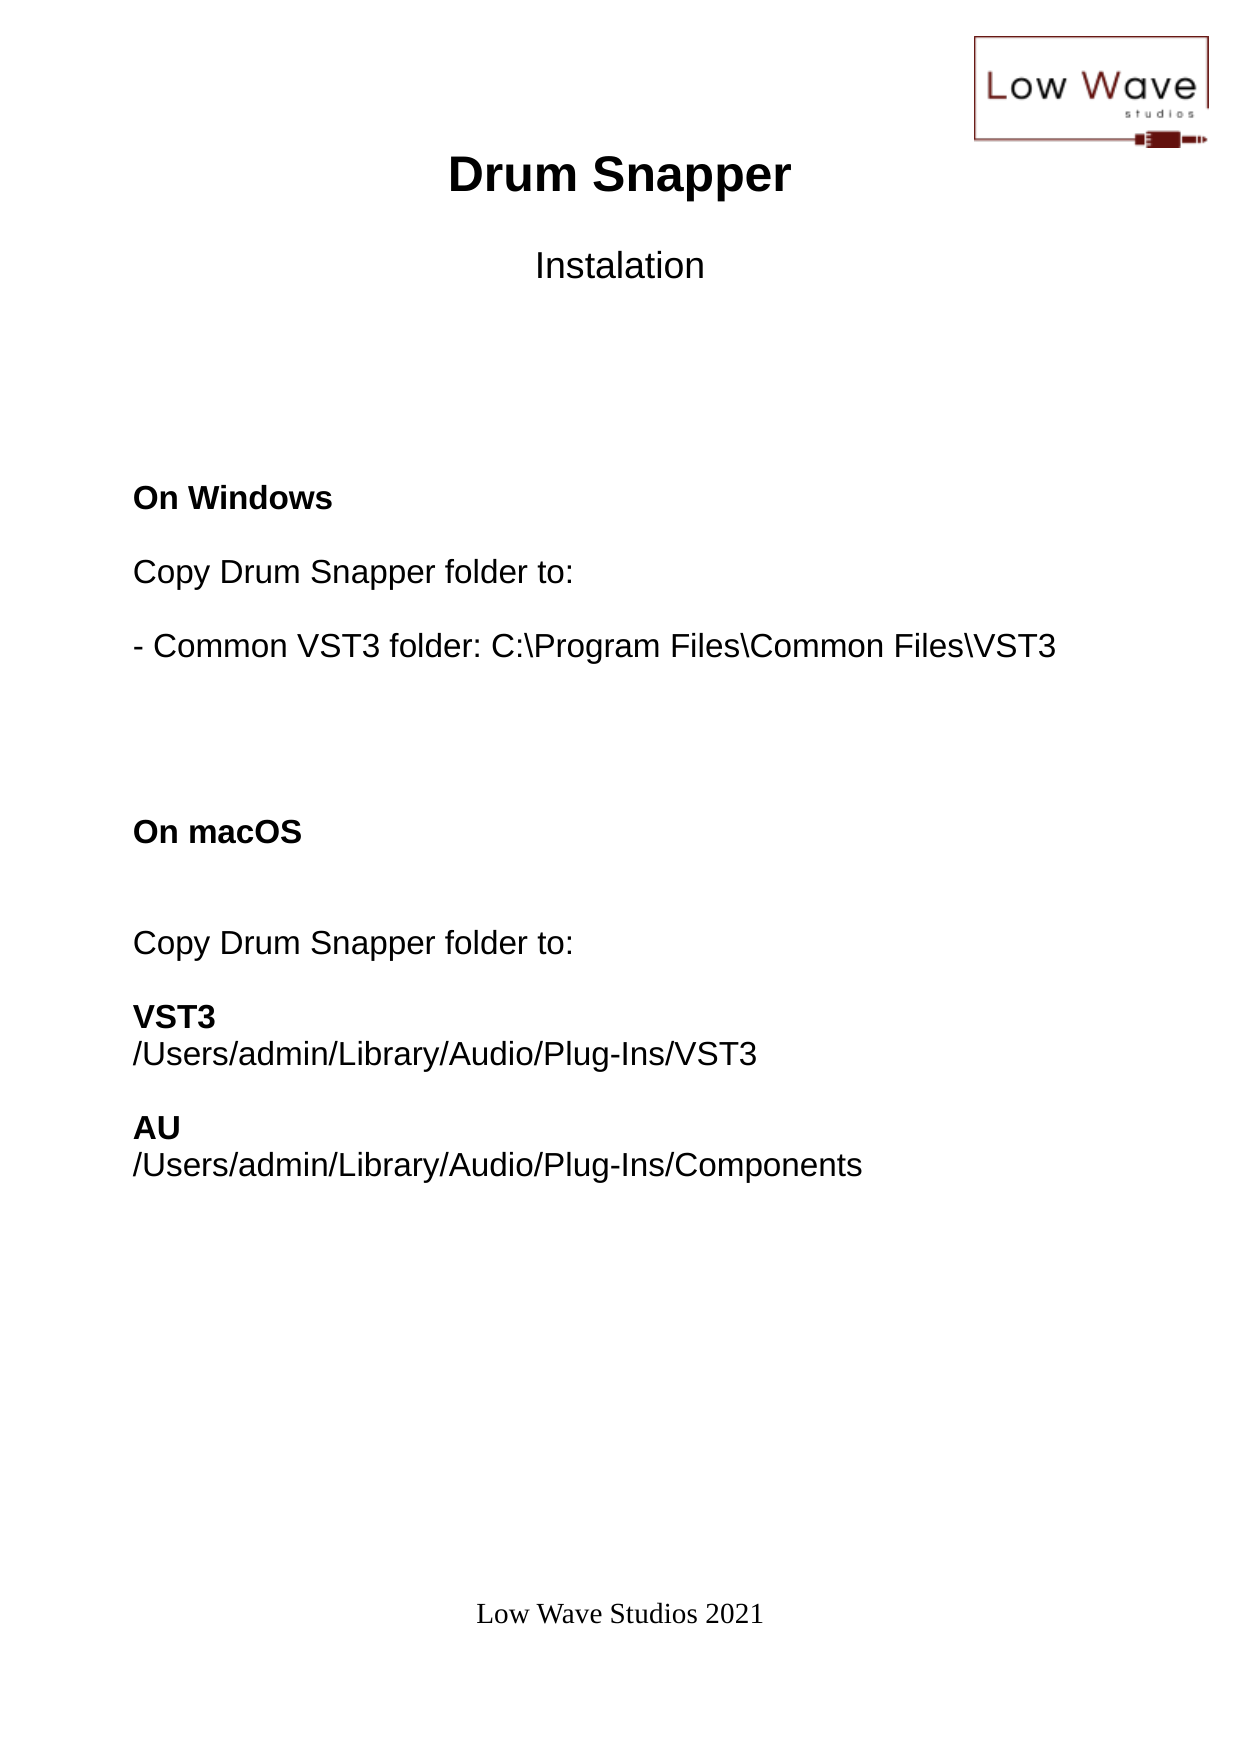

# Drum Snapper Instalation
On Windows
Copy Drum Snapper folder to:
- Common VST3 folder: C:\Program Files\Common Files\VST3
On macOS
Copy Drum Snapper folder to:
VST3
/Users/admin/Library/Audio/Plug-Ins/VST3
AU
/Users/admin/Library/Audio/Plug-Ins/Components
Low Wave Studios 2021